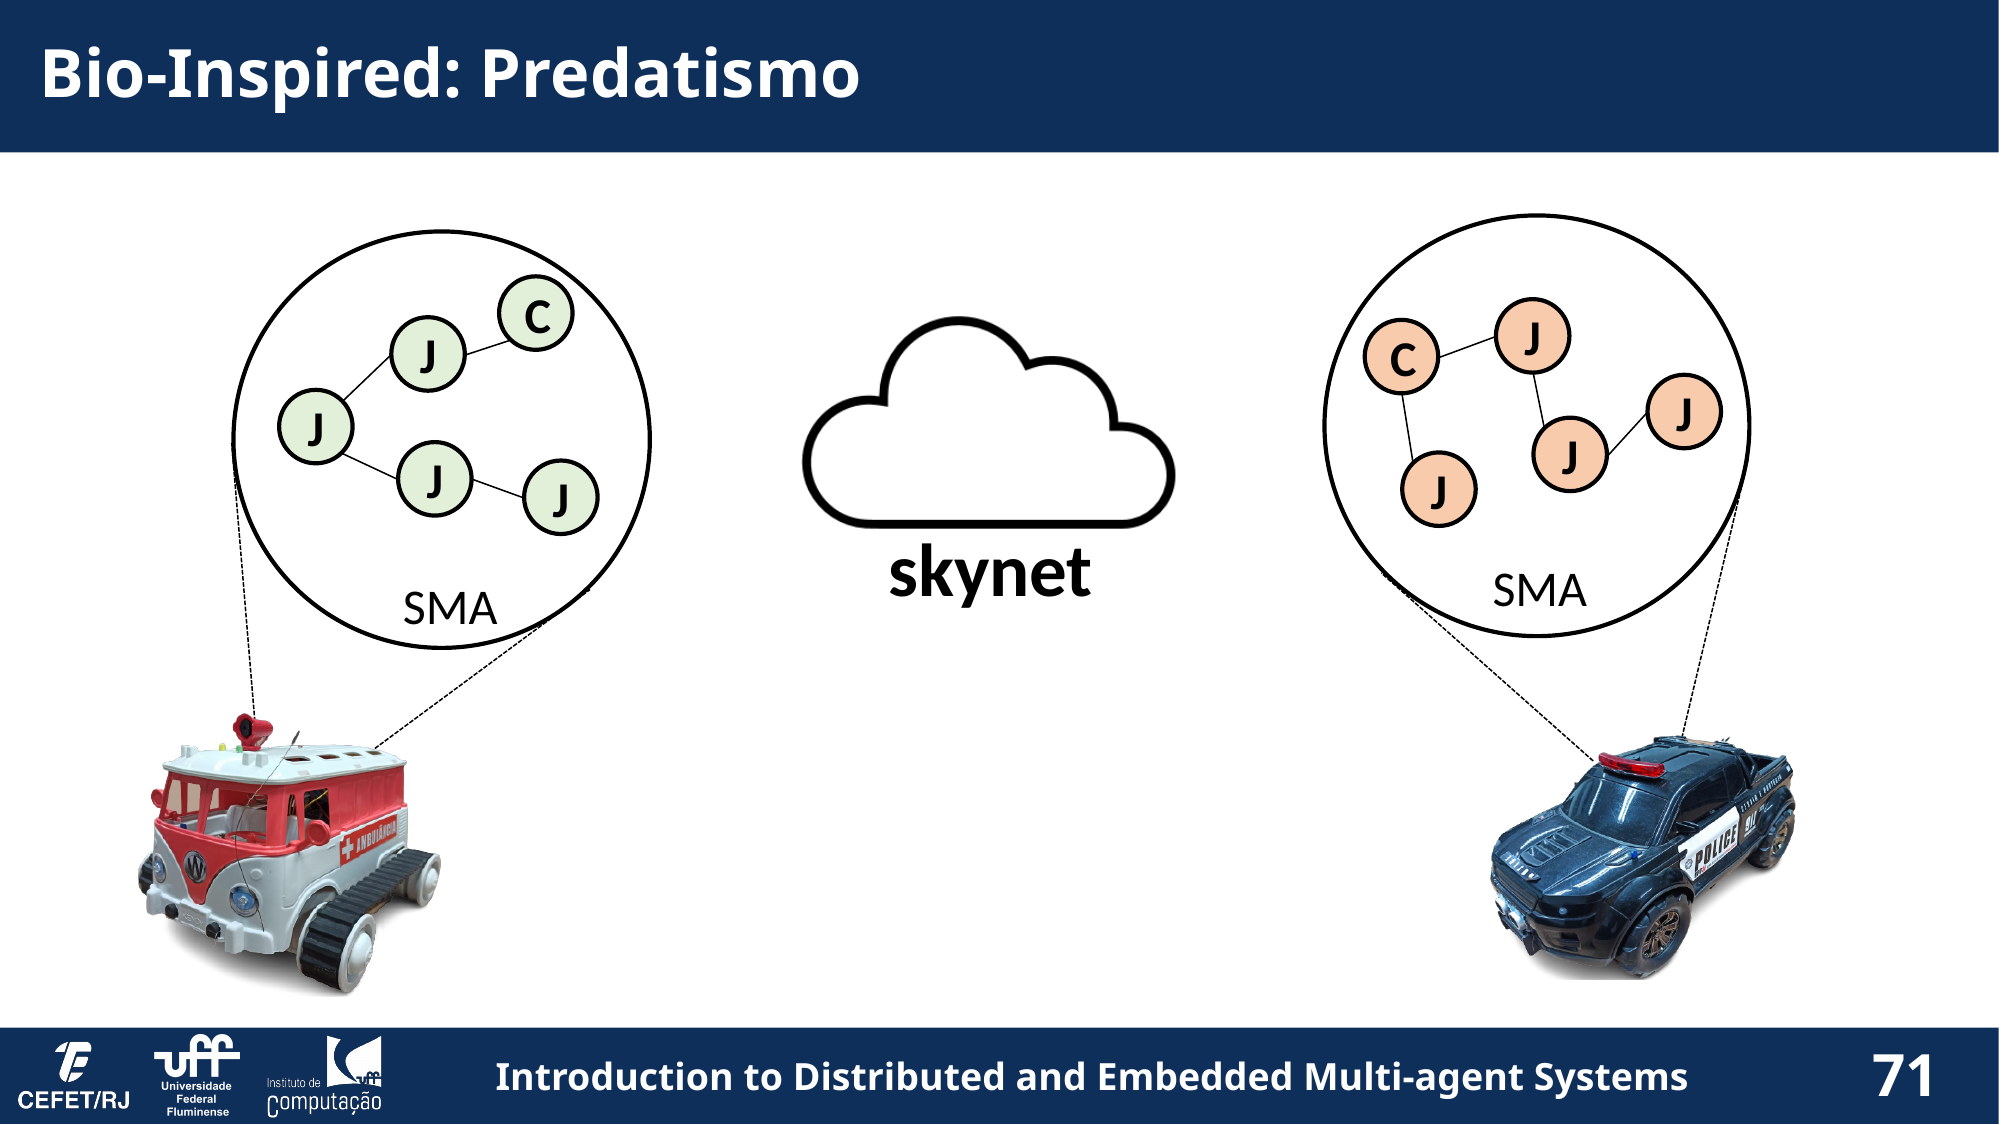

Bio-Inspired: Predatismo
C
J
J
C
J
J
J
J
J
J
skynet
SMA
SMA